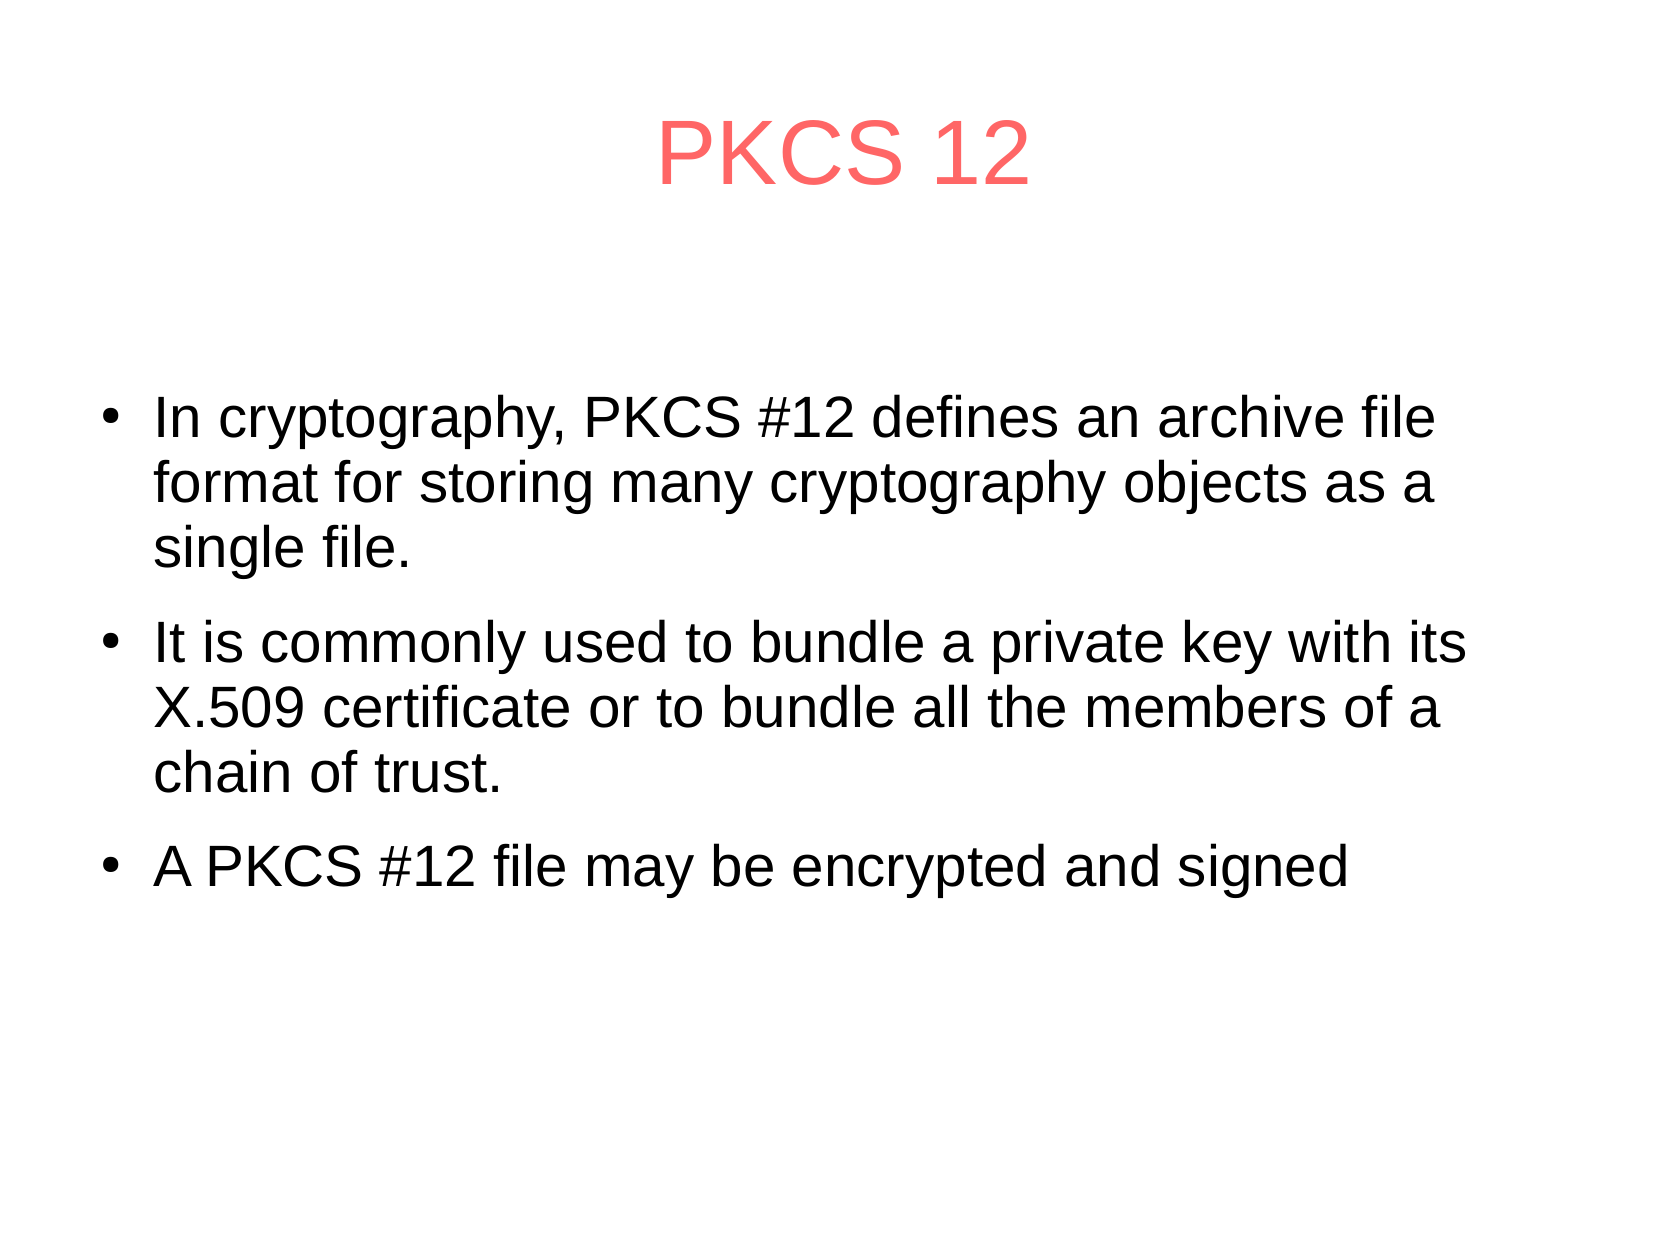

# PKCS 12
In cryptography, PKCS #12 defines an archive file format for storing many cryptography objects as a single file.
It is commonly used to bundle a private key with its X.509 certificate or to bundle all the members of a chain of trust.
A PKCS #12 file may be encrypted and signed